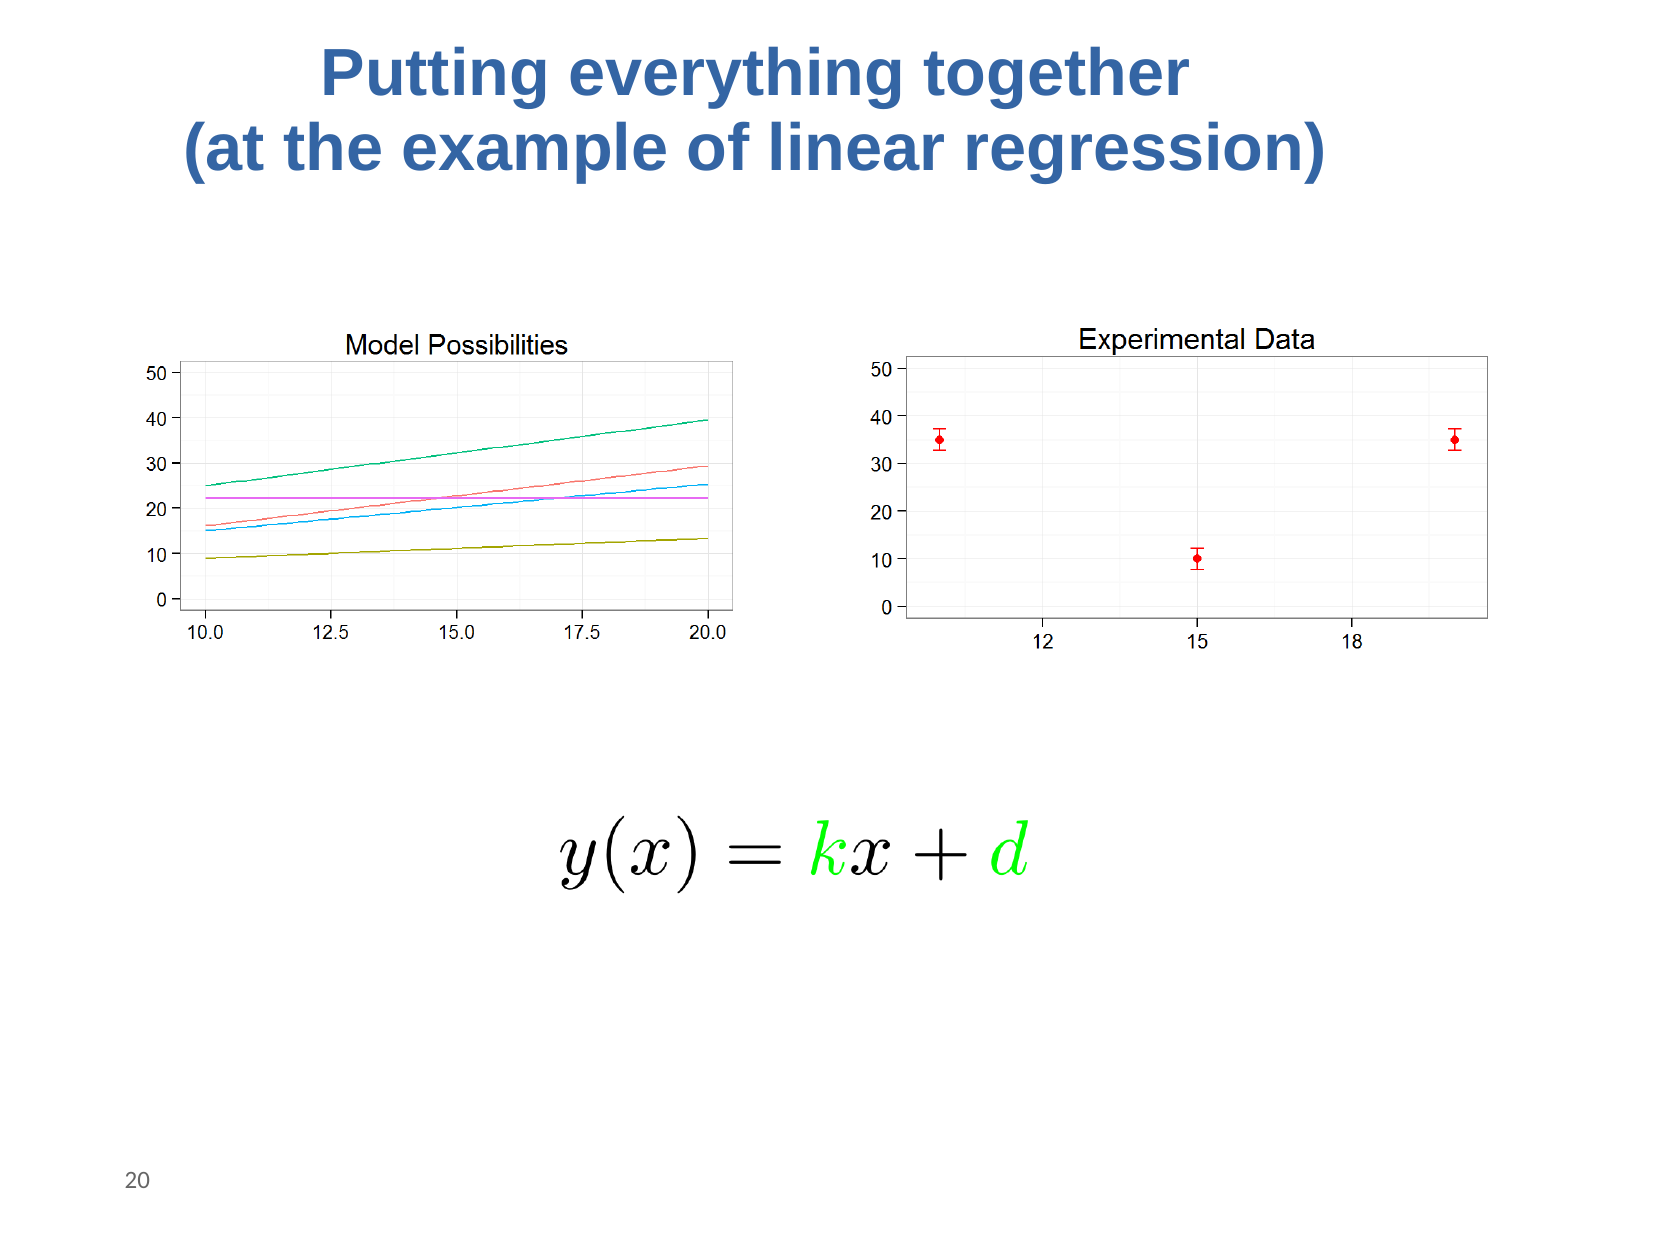

# Putting everything together (at the example of linear regression)
20